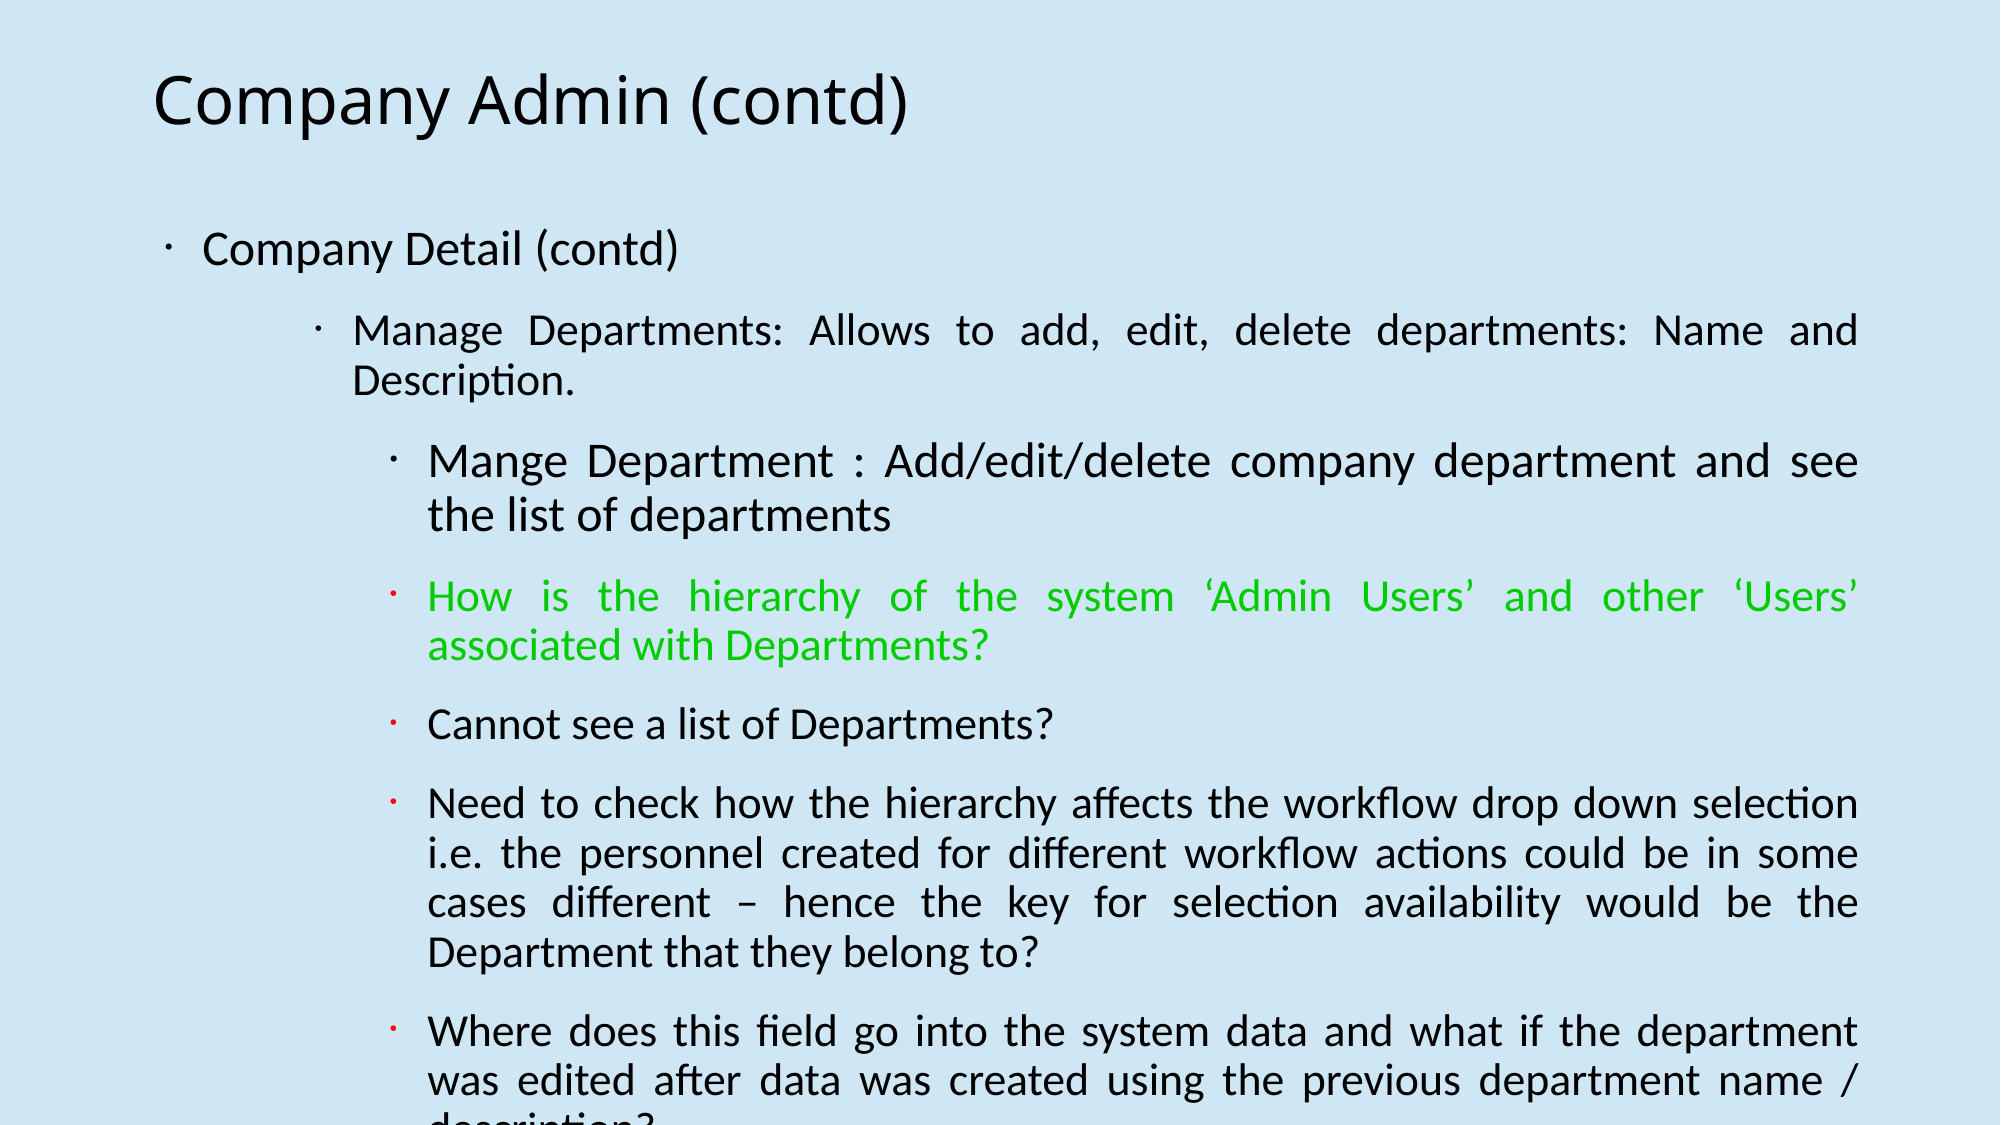

# Company Admin (contd)
Company Detail (contd)
Manage Departments: Allows to add, edit, delete departments: Name and Description.
Mange Department : Add/edit/delete company department and see the list of departments
How is the hierarchy of the system ‘Admin Users’ and other ‘Users’ associated with Departments?
Cannot see a list of Departments?
Need to check how the hierarchy affects the workflow drop down selection i.e. the personnel created for different workflow actions could be in some cases different – hence the key for selection availability would be the Department that they belong to?
Where does this field go into the system data and what if the department was edited after data was created using the previous department name / description?
Generally speaking there is no Back button to go to the previous screen?